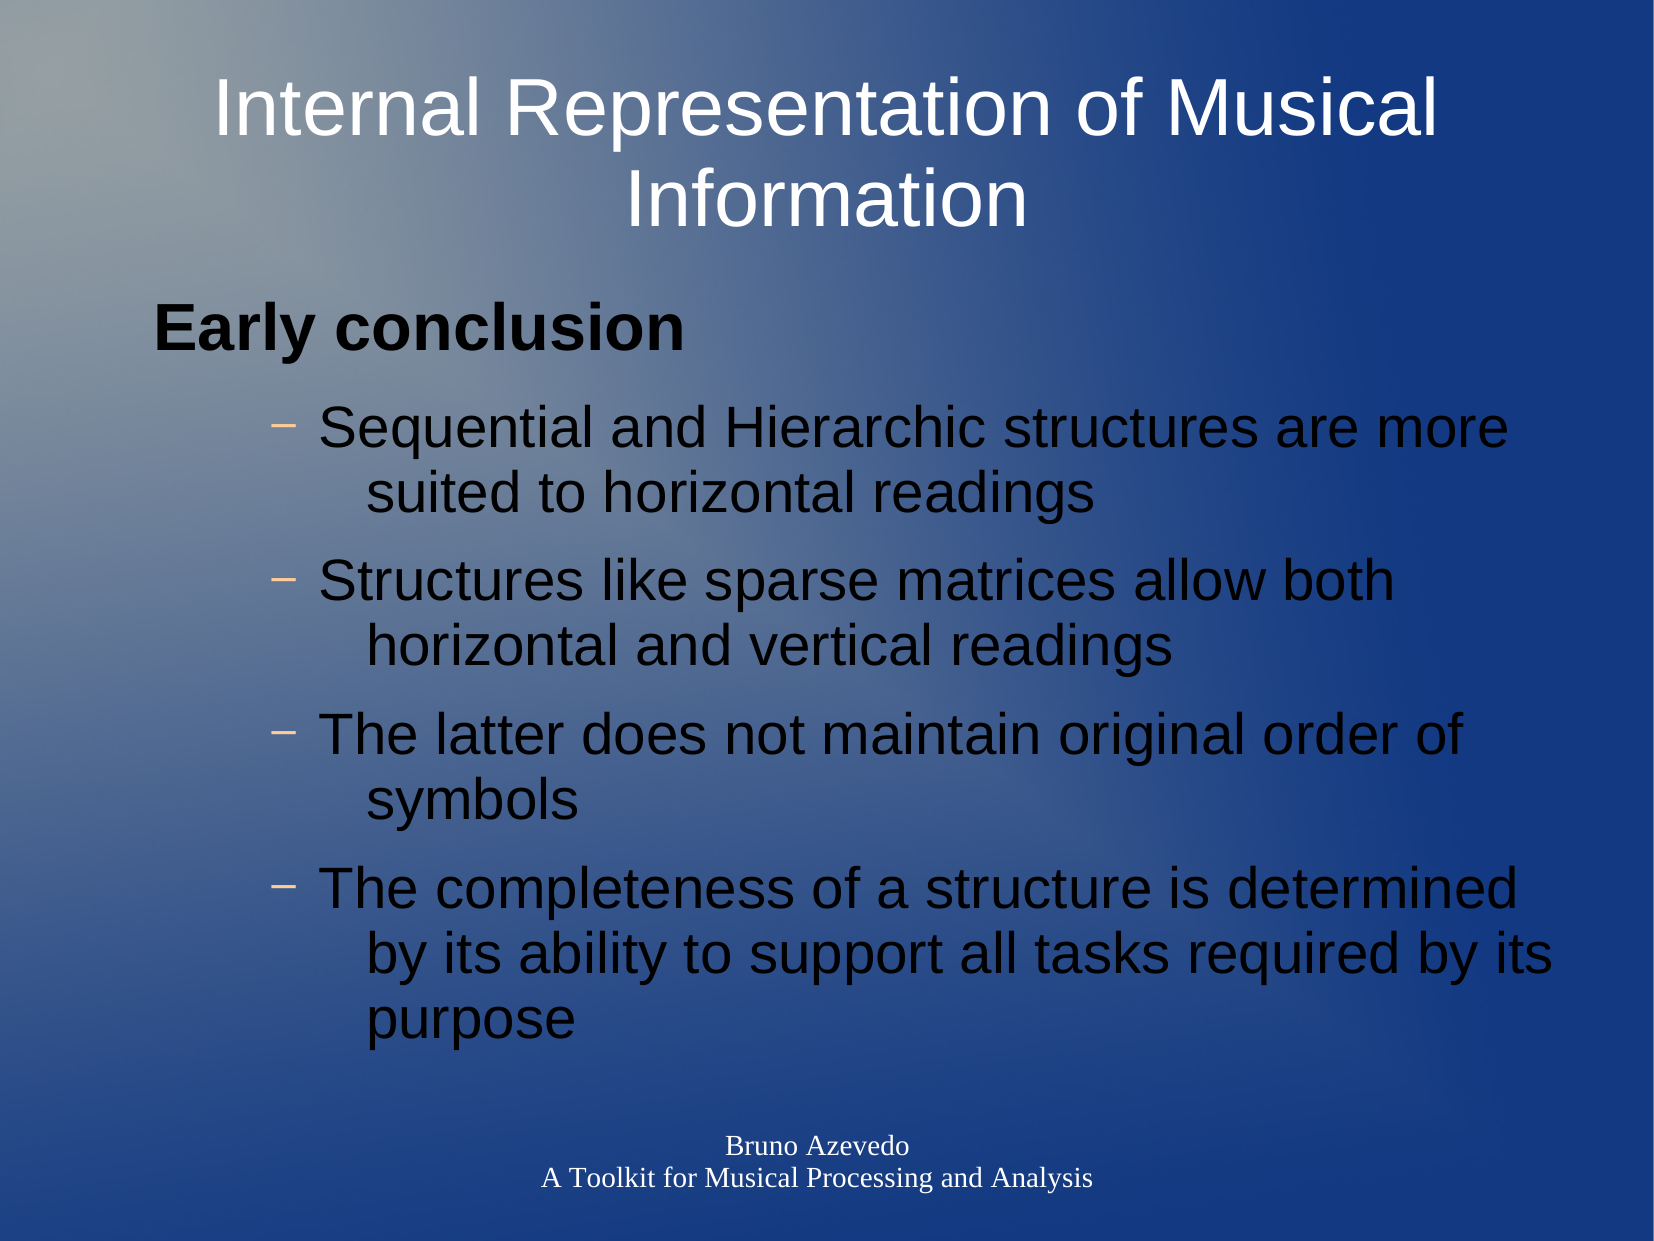

# Internal Representation of Musical Information
Early conclusion
Sequential and Hierarchic structures are more suited to horizontal readings
Structures like sparse matrices allow both horizontal and vertical readings
The latter does not maintain original order of symbols
The completeness of a structure is determined by its ability to support all tasks required by its purpose